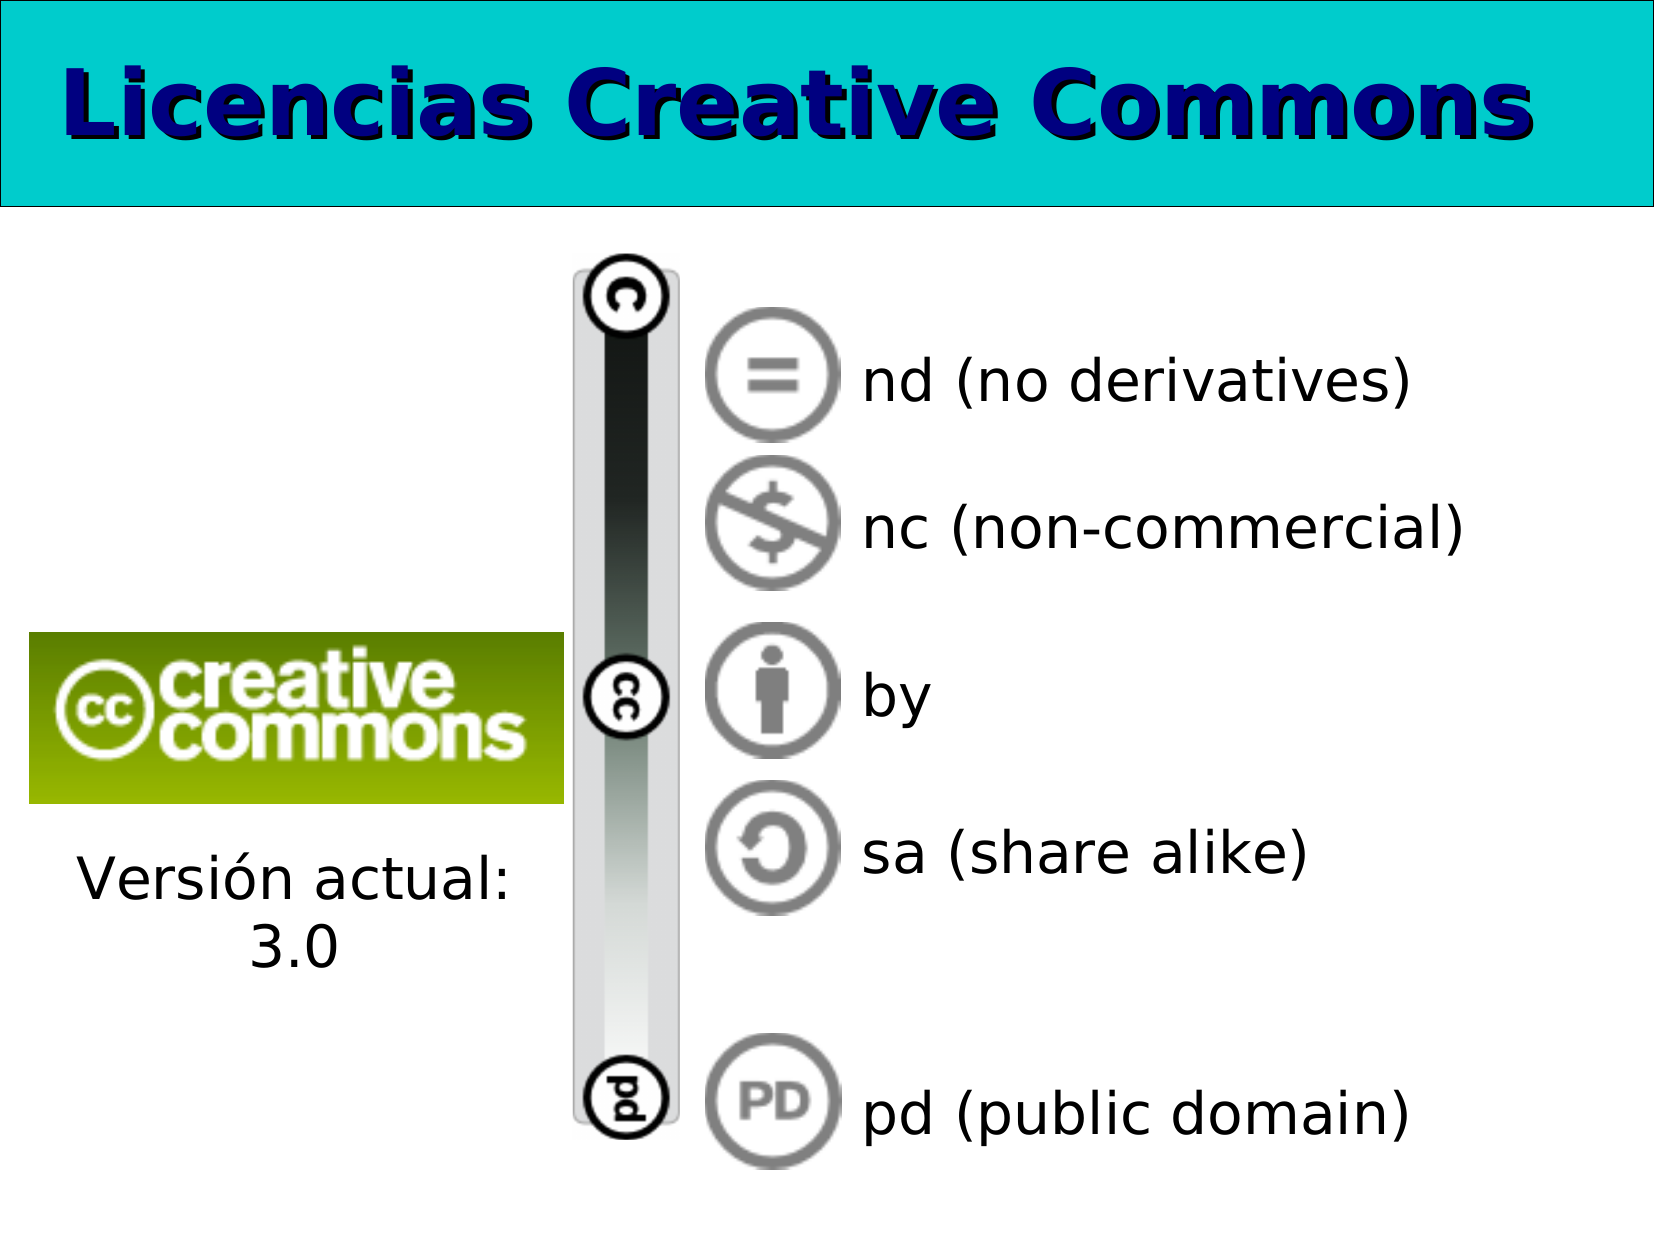

# Licencias Creative Commons
nd (no derivatives)
nc (non-commercial)
by
sa (share alike)
Versión actual:
3.0
pd (public domain)